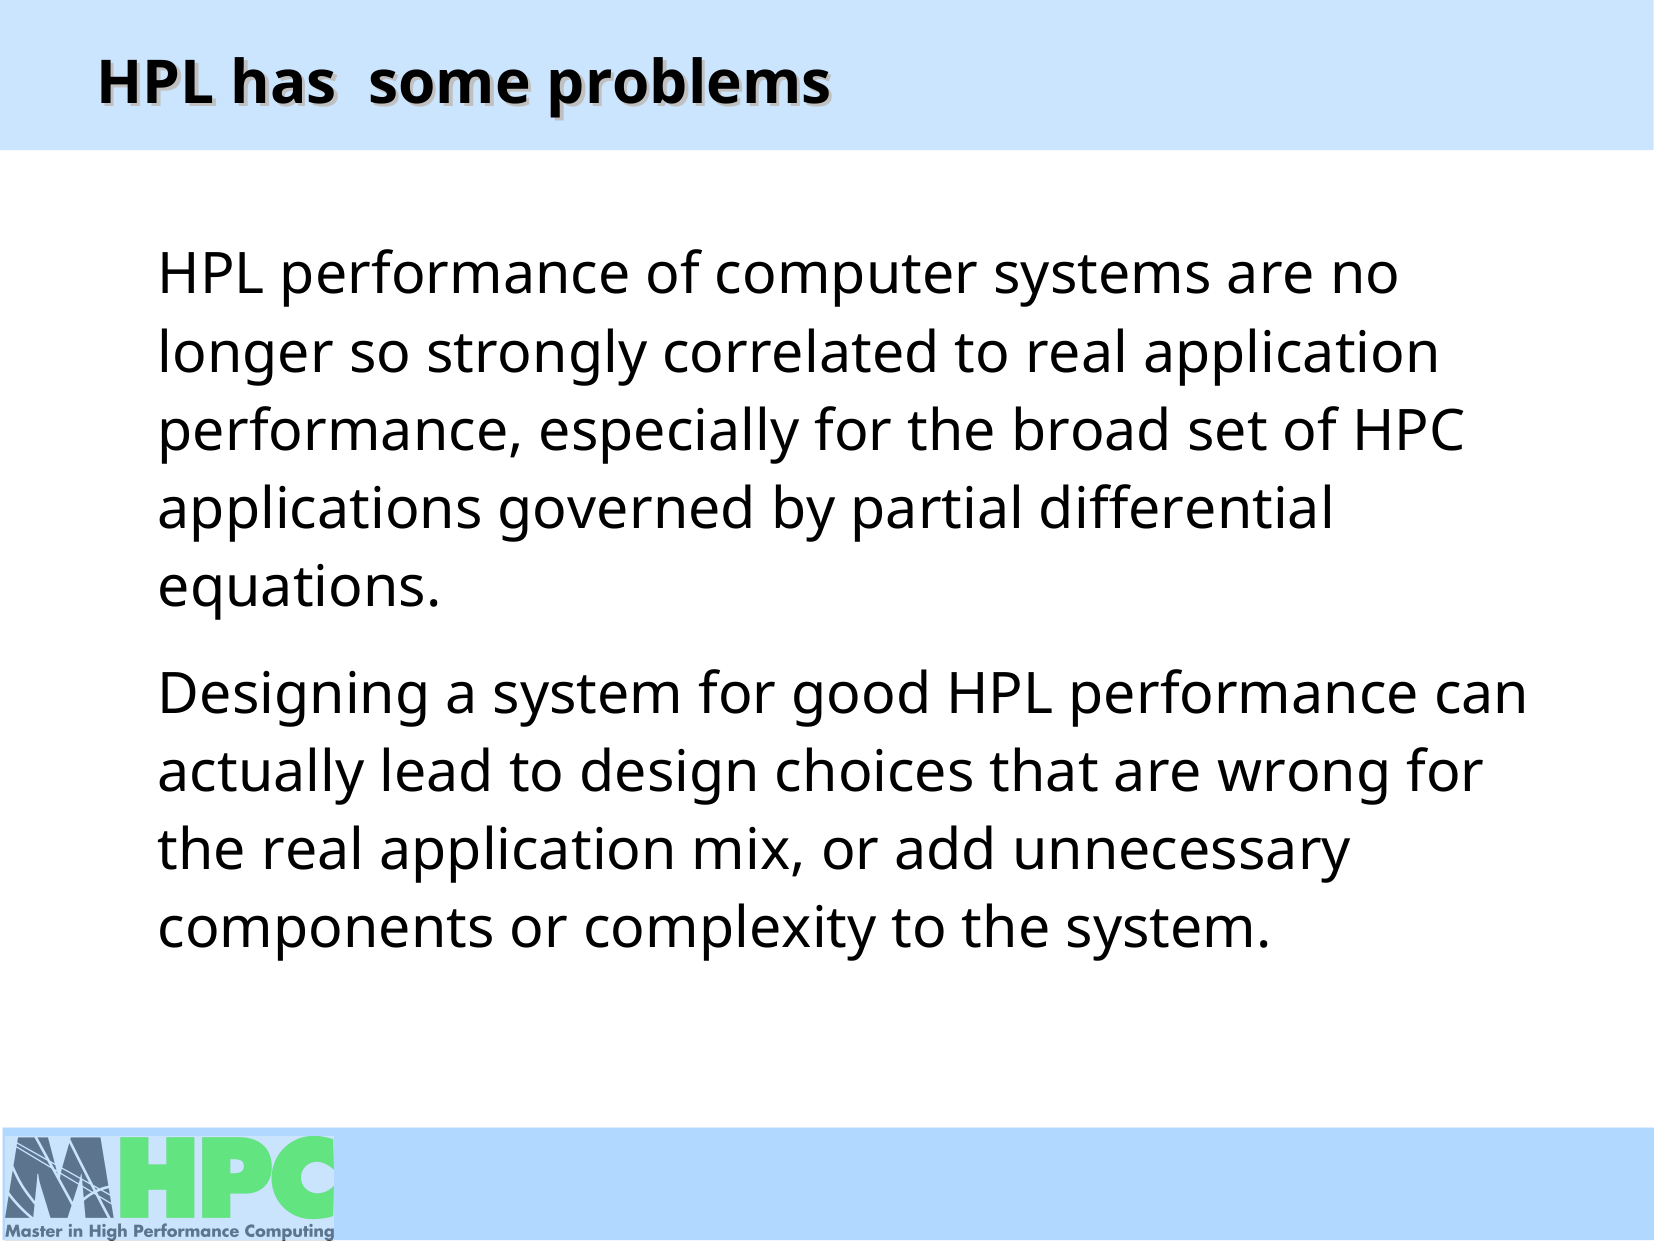

# HPL has some problems
HPL performance of computer systems are no longer so strongly correlated to real application performance, especially for the broad set of HPC applications governed by partial differential equations.
Designing a system for good HPL performance can actually lead to design choices that are wrong for the real application mix, or add unnecessary components or complexity to the system.